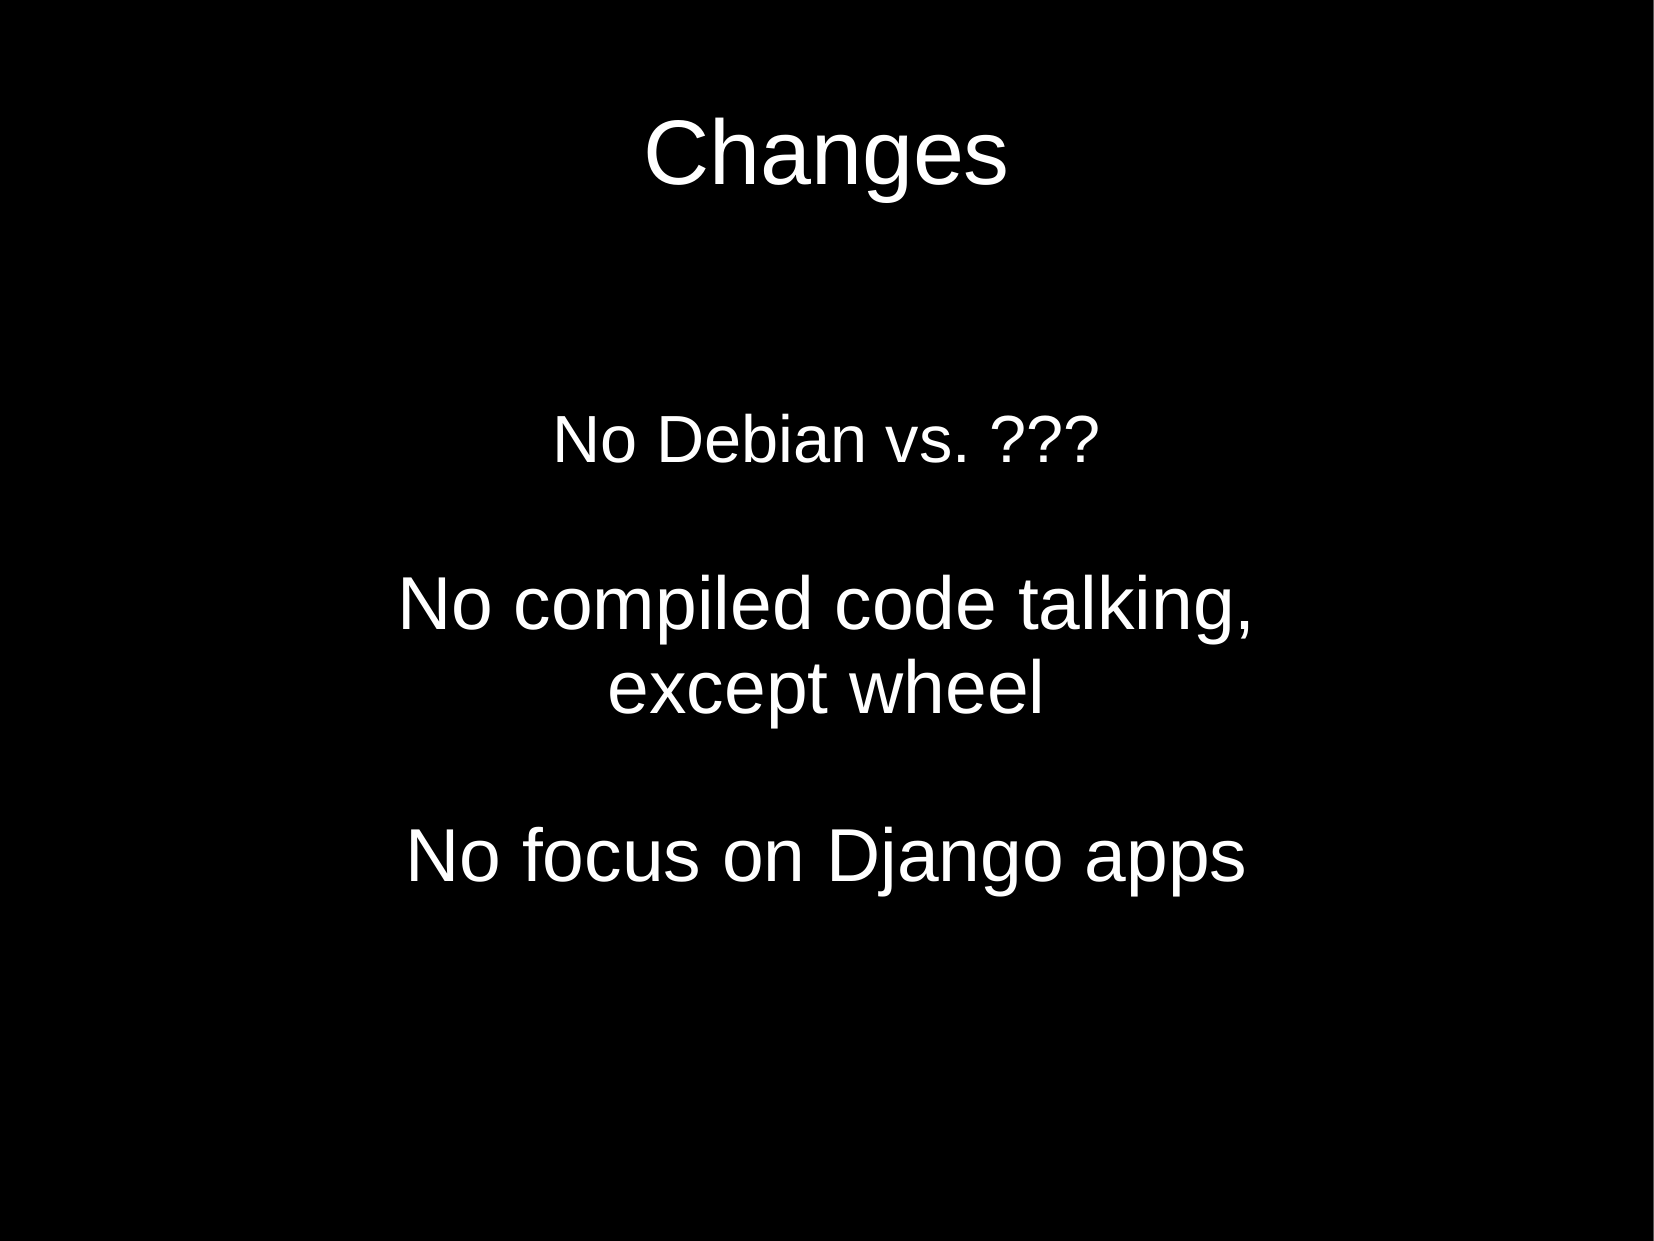

# Changes
No Debian vs. ???
No compiled code talking,
except wheel
No focus on Django apps